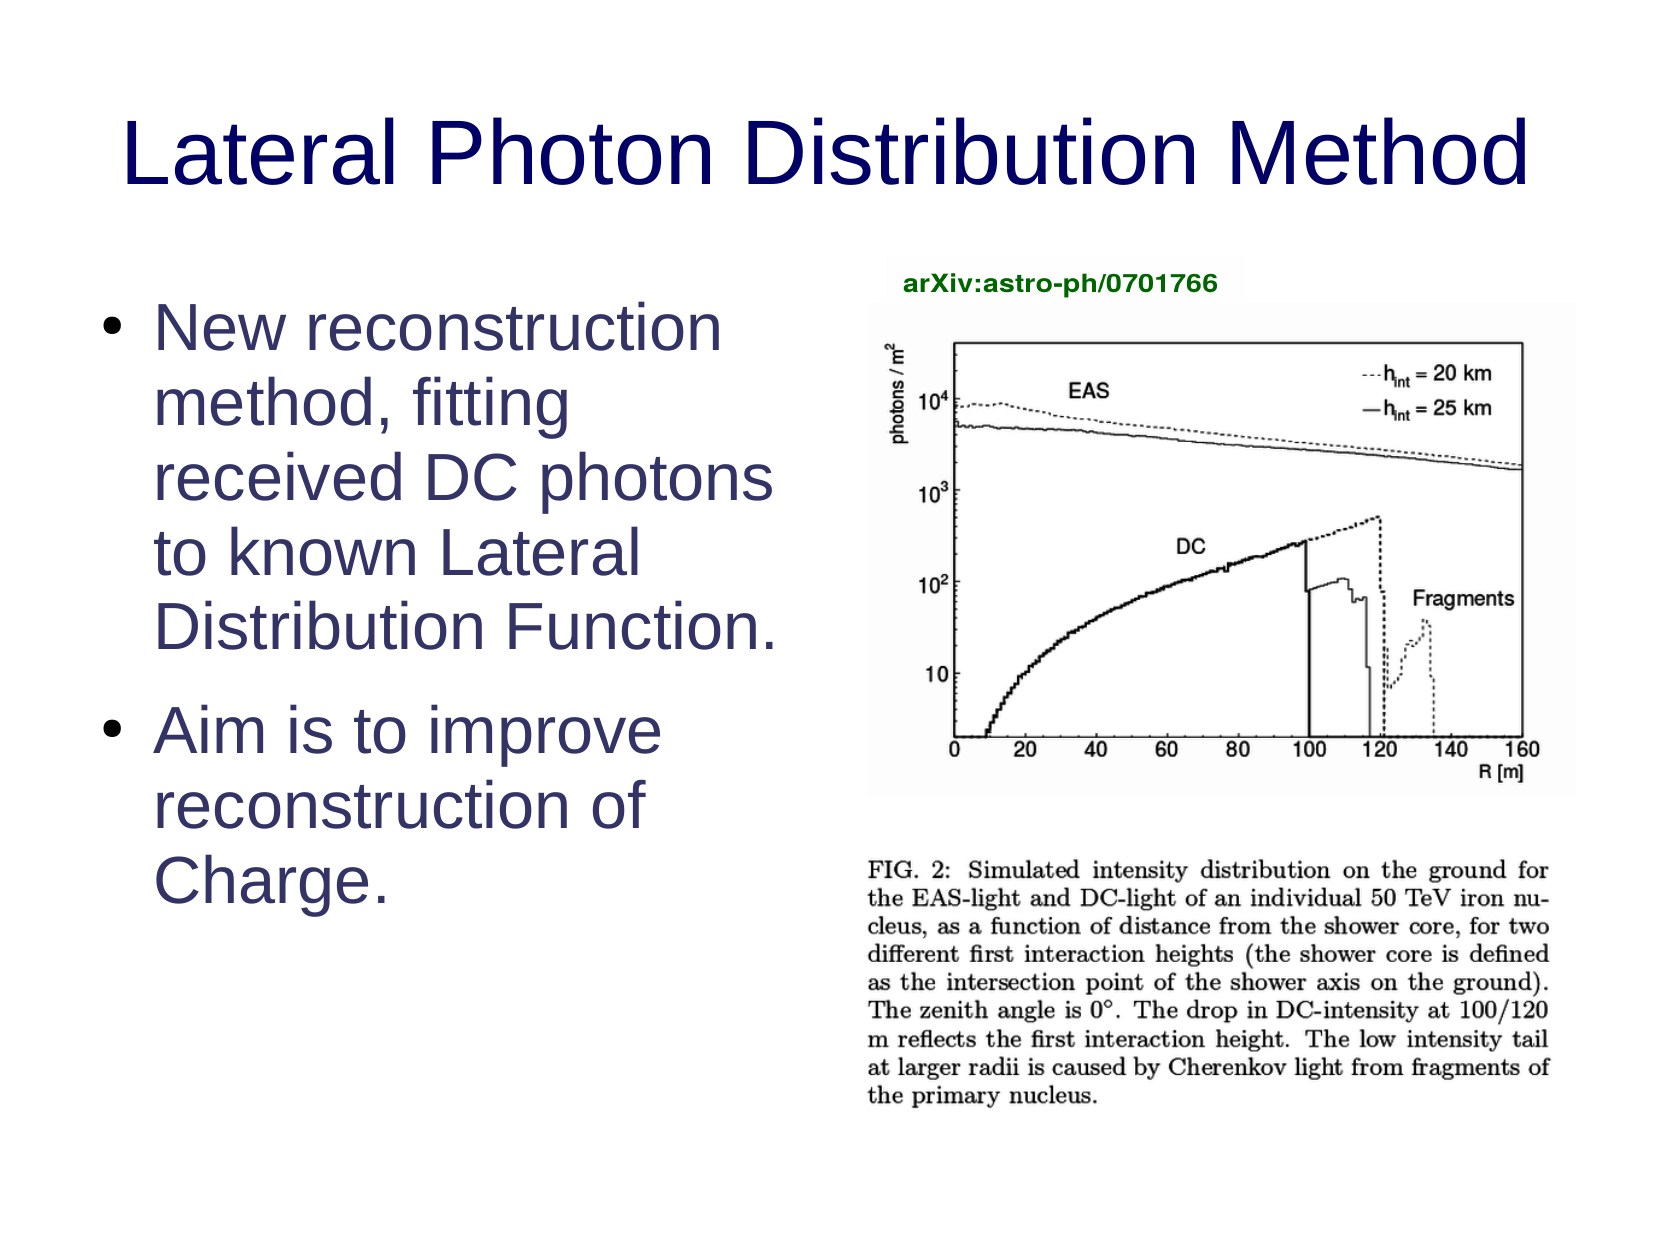

# Lateral Photon Distribution Method
New reconstruction method, fitting received DC photons to known Lateral Distribution Function.
Aim is to improve reconstruction of Charge.